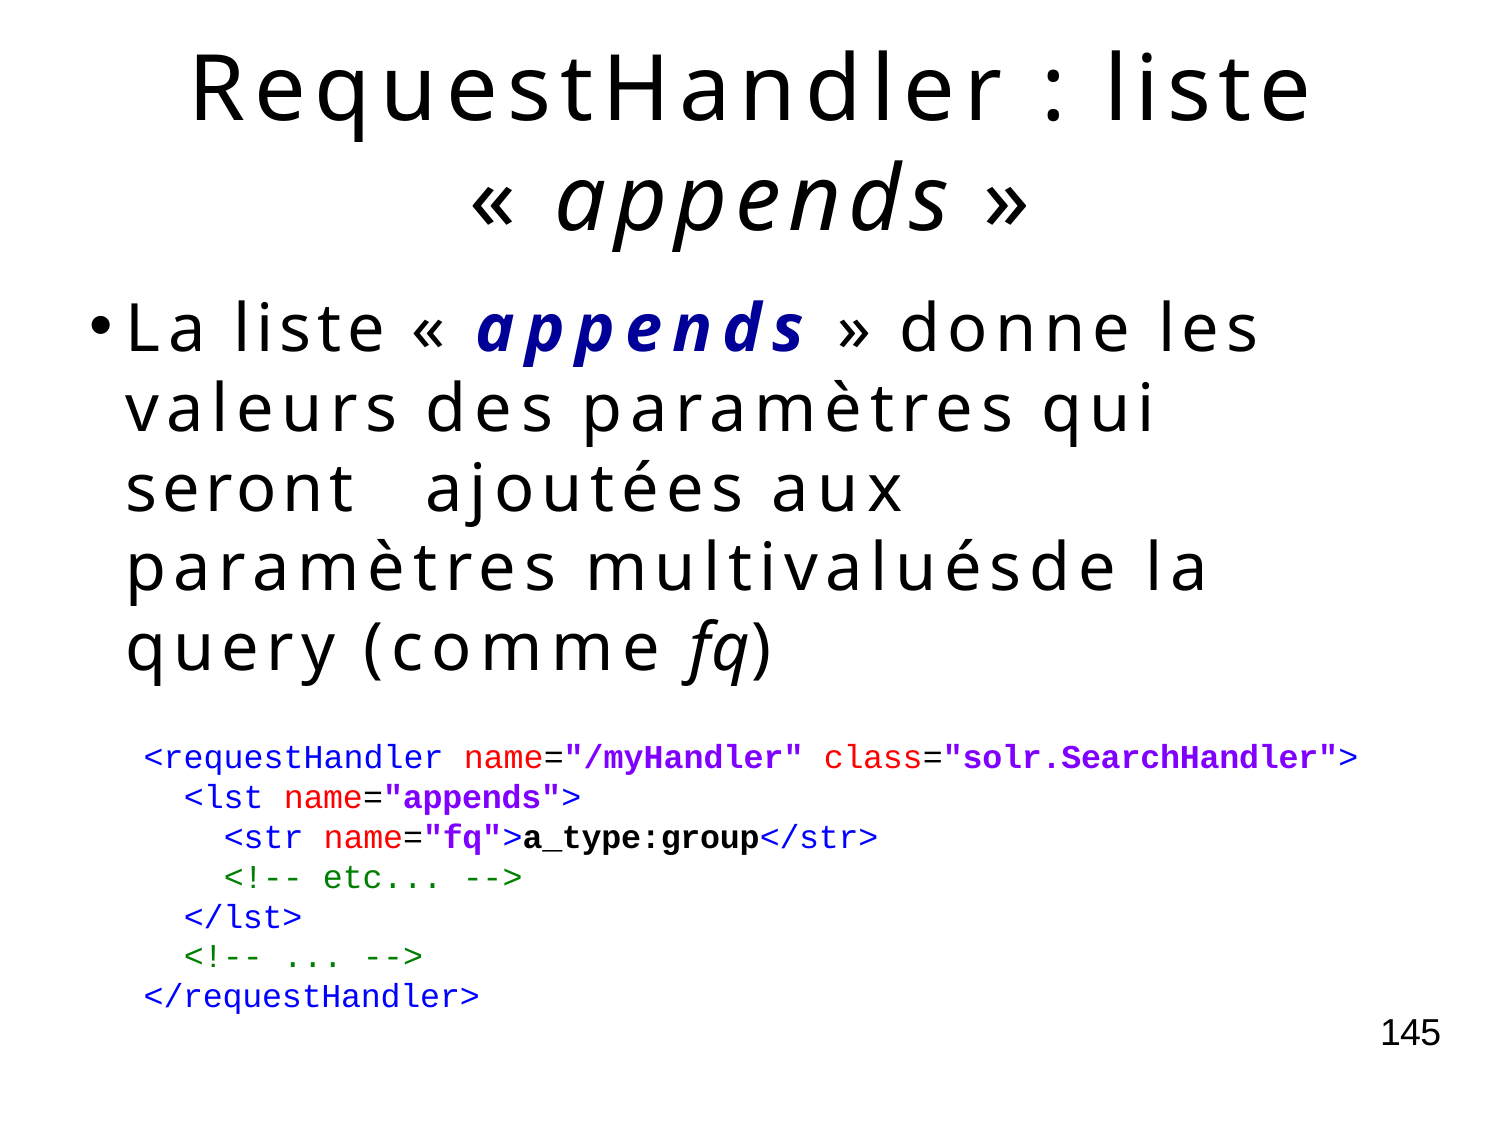

# RequestHandler : liste
« appends »
La liste « appends » donne les 	valeurs des paramètres qui seront 	ajoutées aux paramètres multivaluésde la query (comme fq)
<requestHandler name="/myHandler" class="solr.SearchHandler">
<lst name="appends">
<str name="fq">a_type:group</str>
<!-- etc... -->
</lst>
<!-- ... -->
</requestHandler>
145